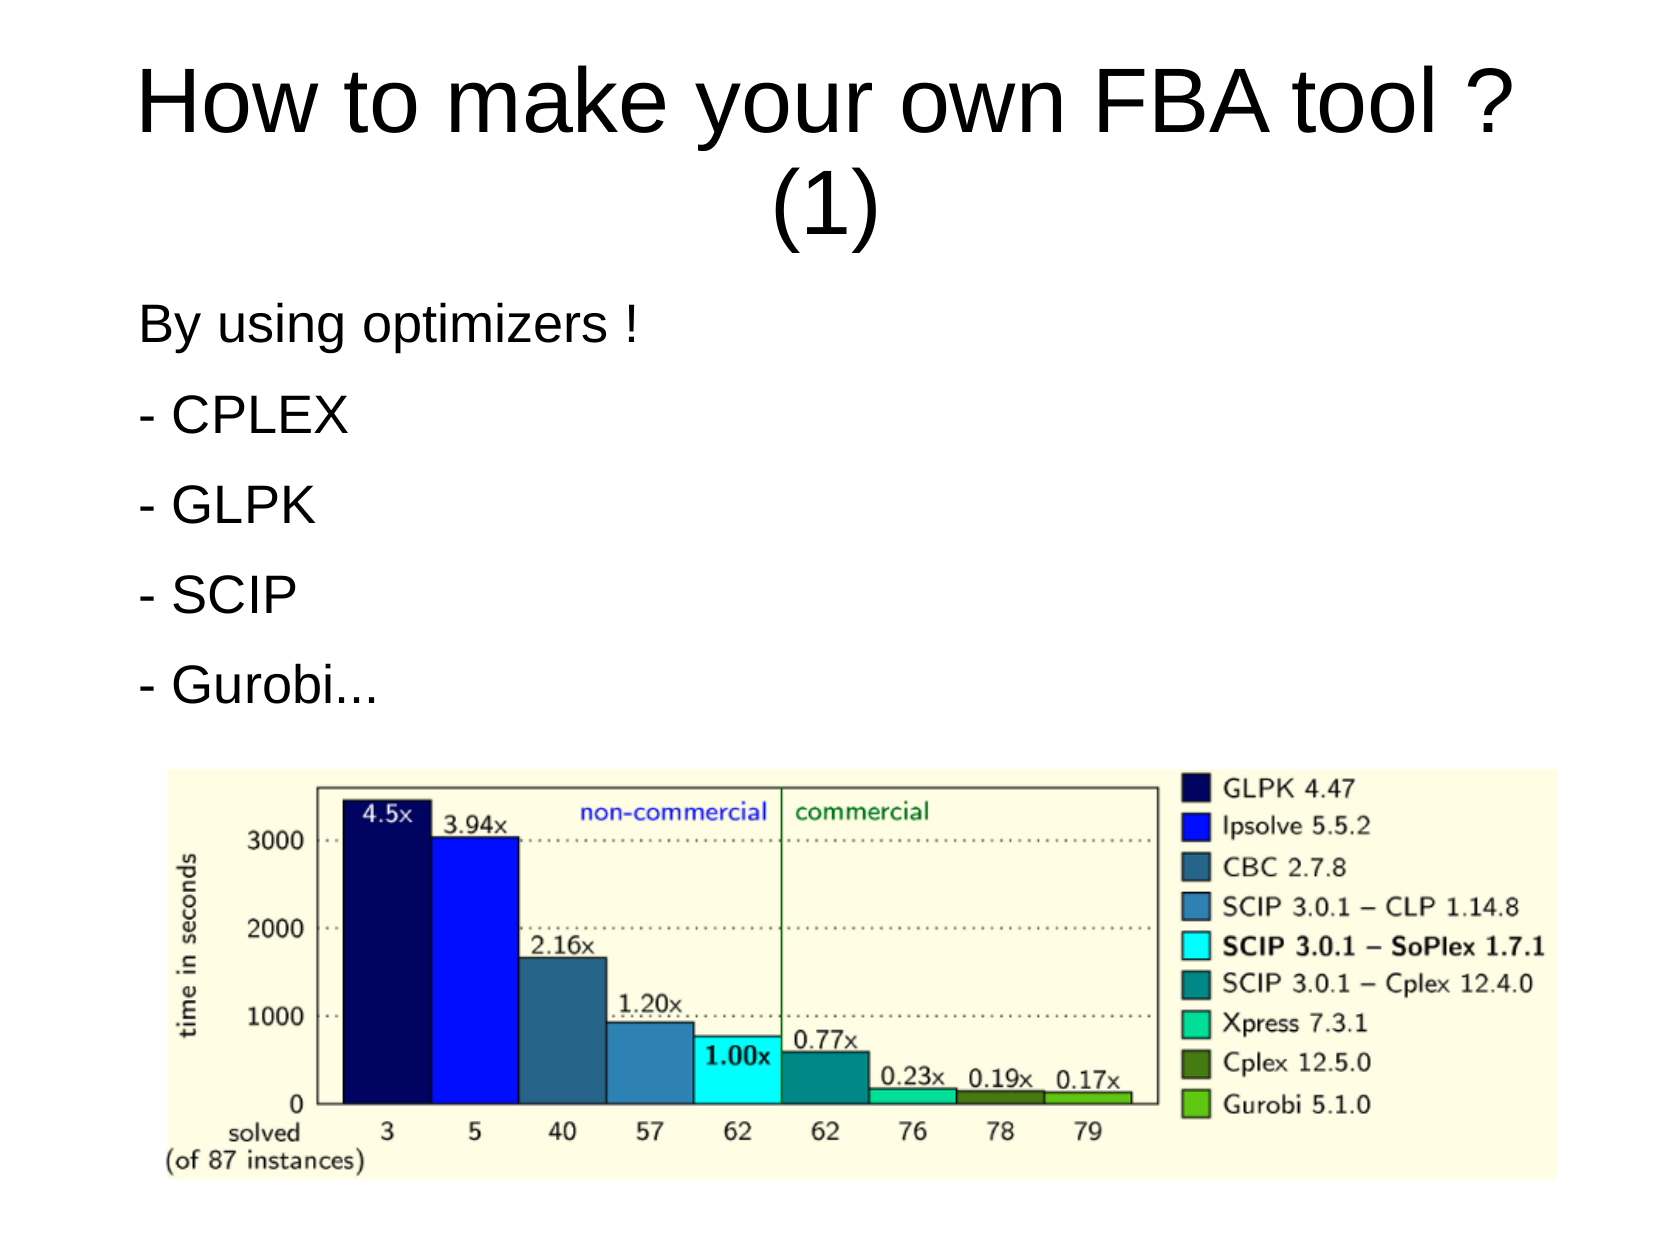

# How to make your own FBA tool ? (1)
By using optimizers !
- CPLEX
- GLPK
- SCIP
- Gurobi...